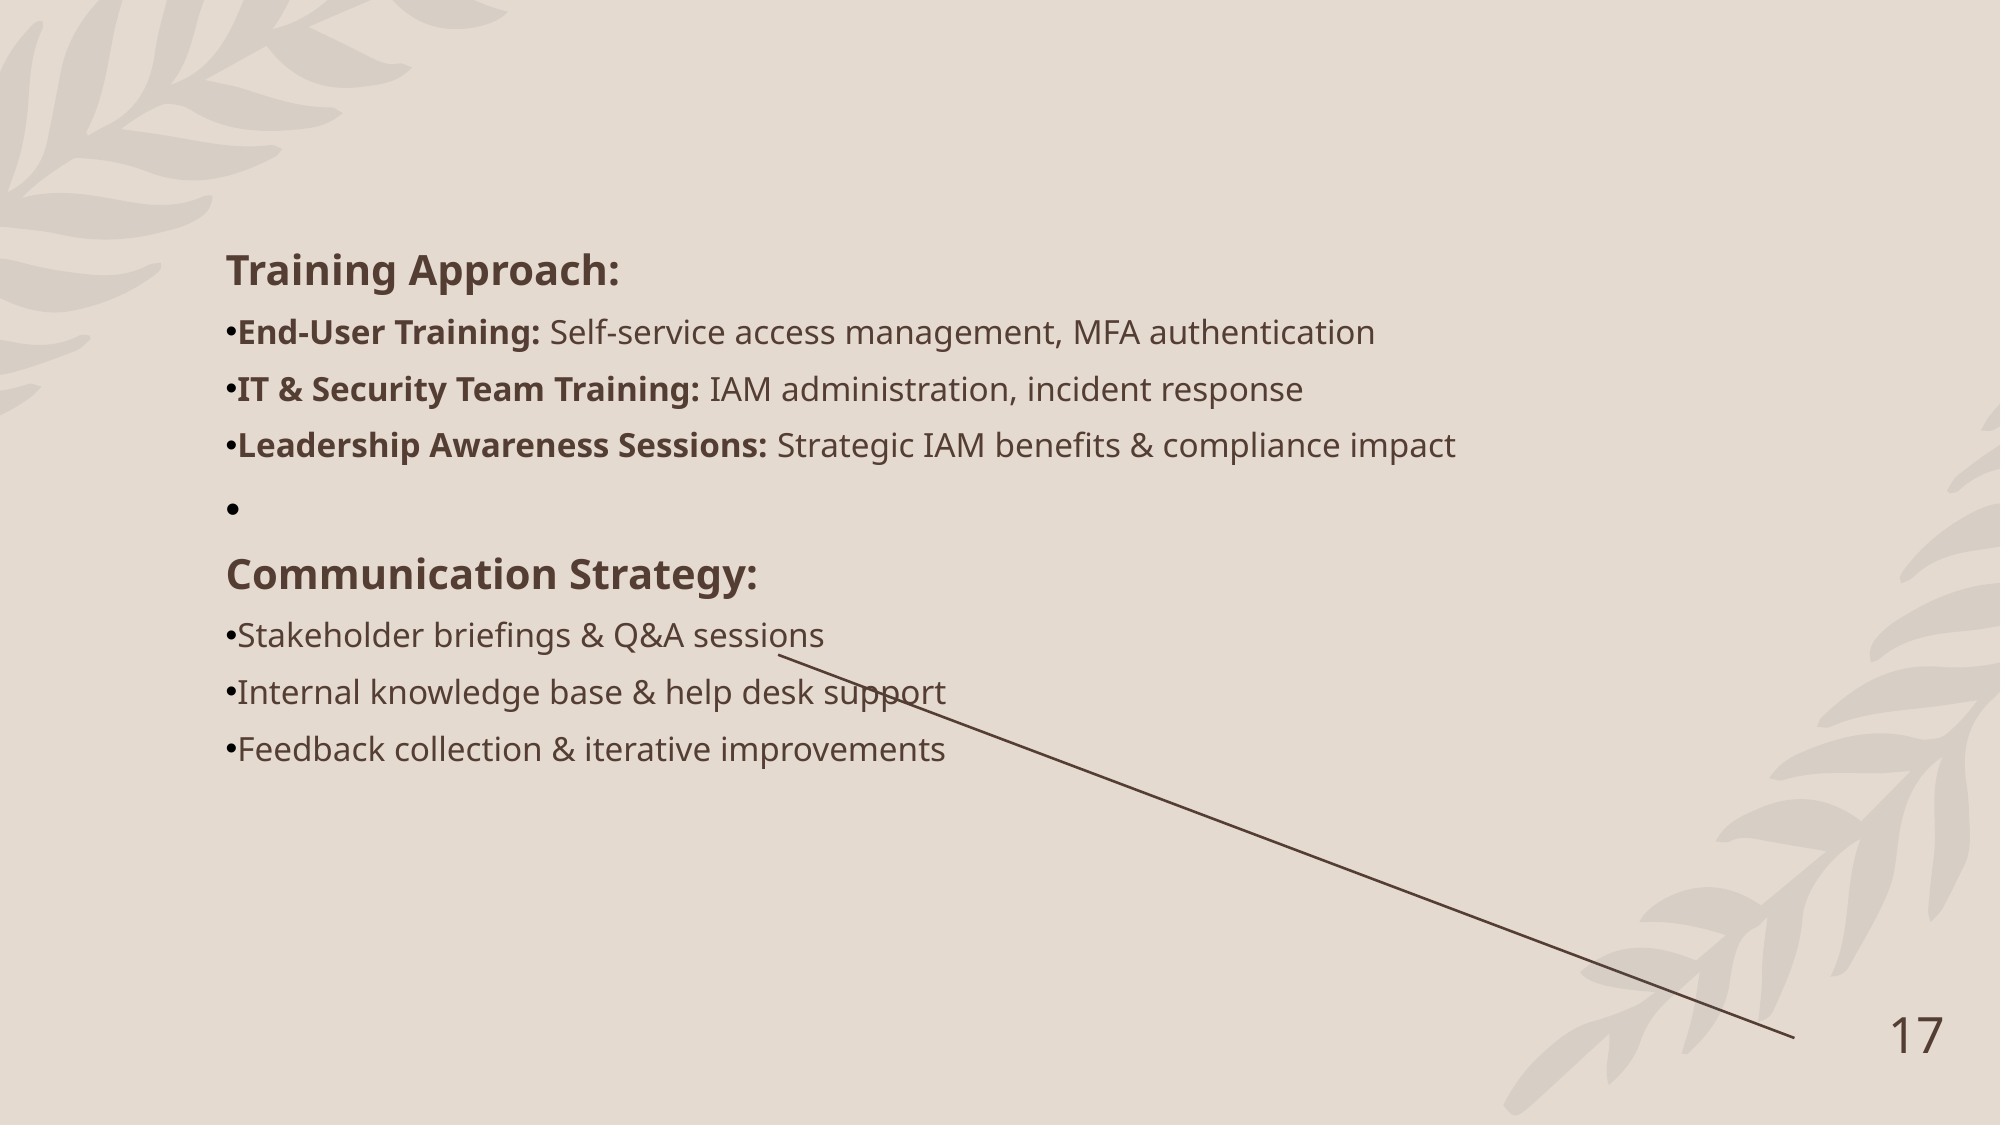

# Training Approach:
End-User Training: Self-service access management, MFA authentication
IT & Security Team Training: IAM administration, incident response
Leadership Awareness Sessions: Strategic IAM benefits & compliance impact
Communication Strategy:
Stakeholder briefings & Q&A sessions
Internal knowledge base & help desk support
Feedback collection & iterative improvements